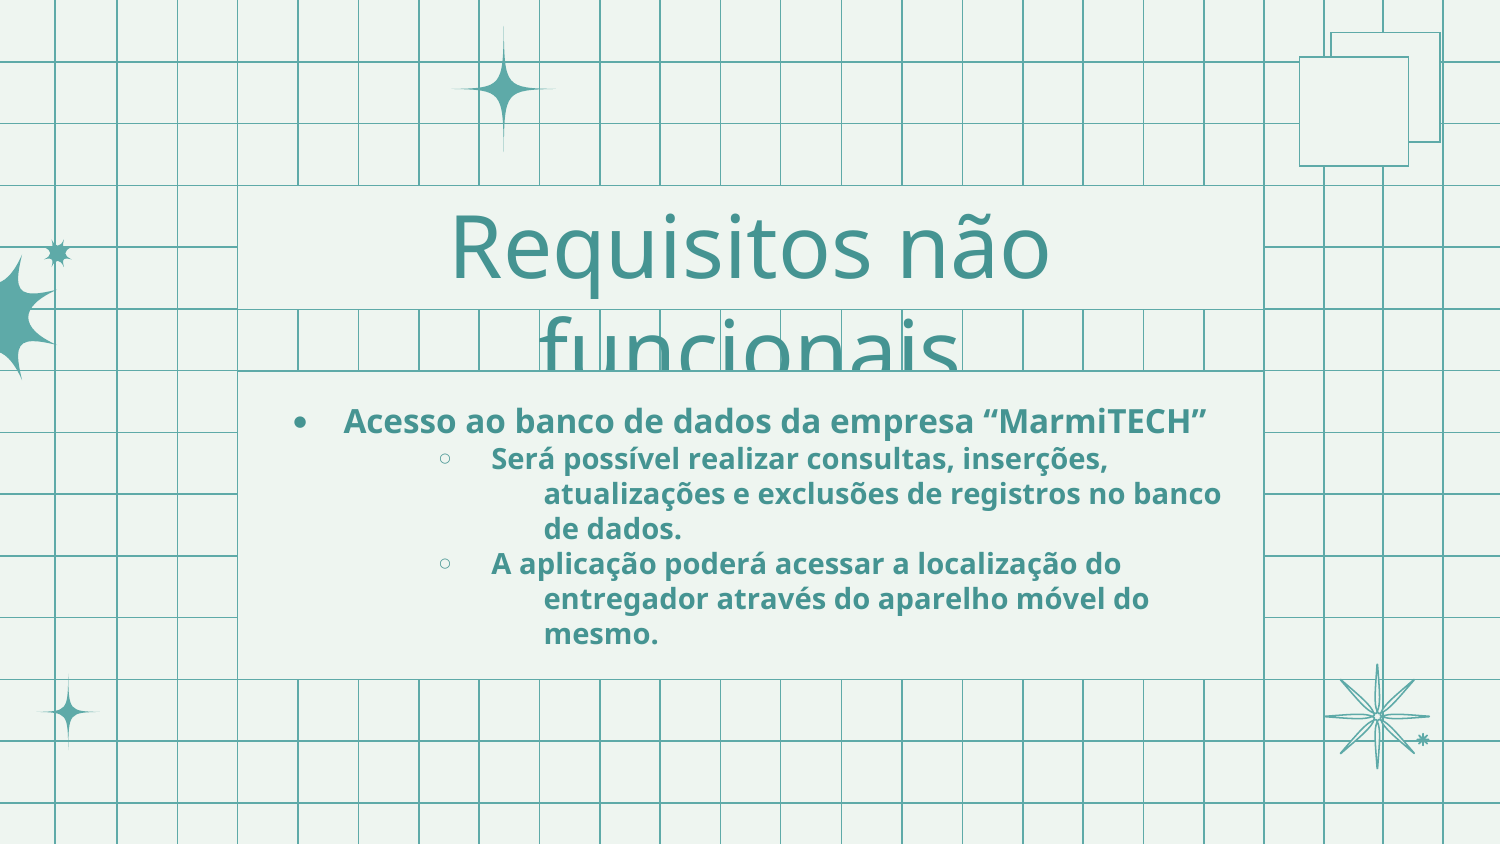

# Requisitos não funcionais
Acesso ao banco de dados da empresa “MarmiTECH”
Será possível realizar consultas, inserções, atualizações e exclusões de registros no banco de dados.
A aplicação poderá acessar a localização do entregador através do aparelho móvel do mesmo.